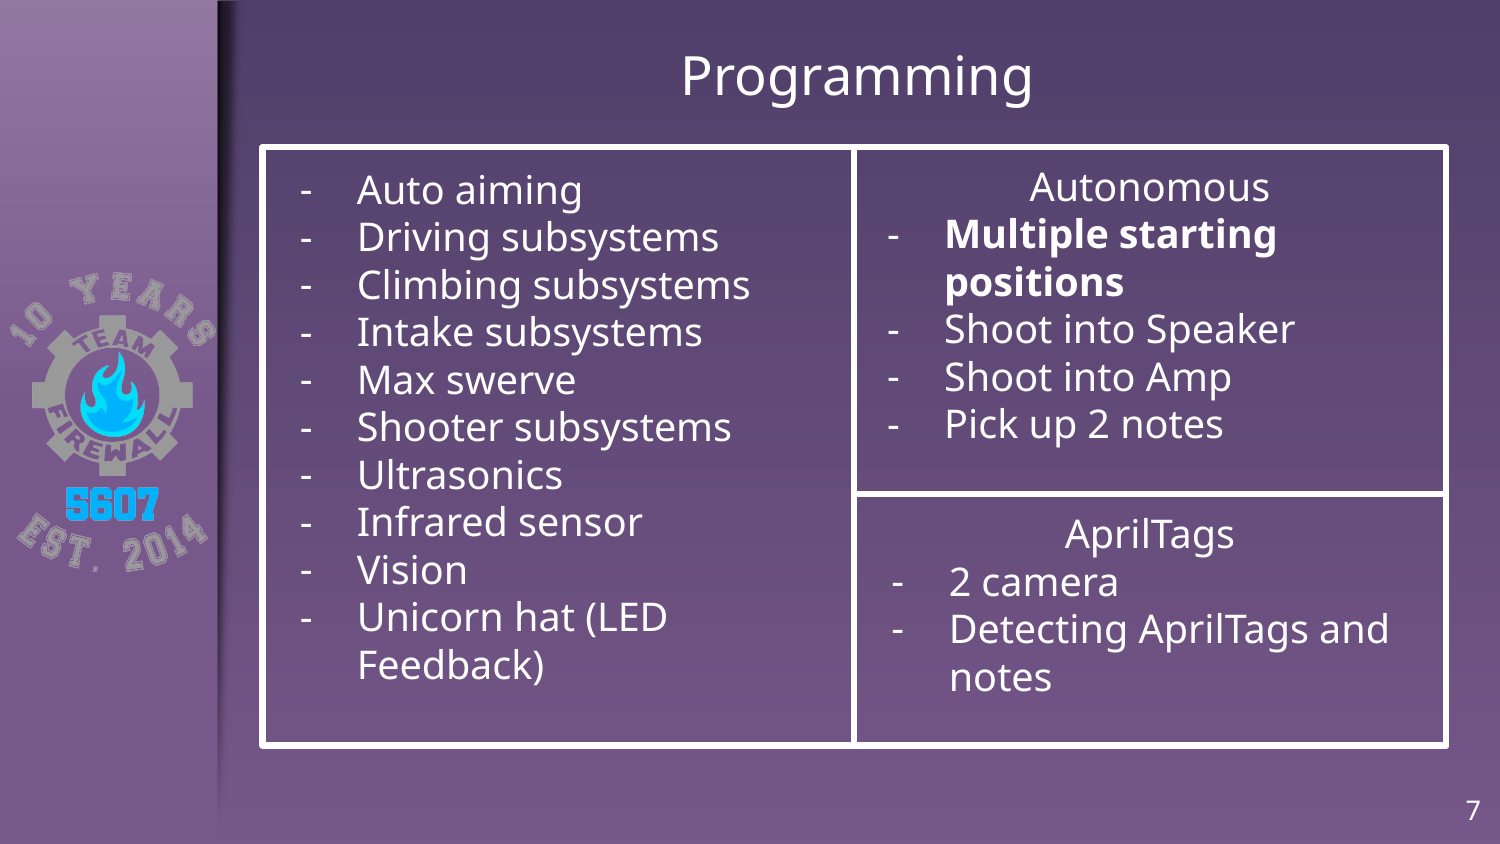

Programming
Autonomous
Multiple starting positions
Shoot into Speaker
Shoot into Amp
Pick up 2 notes
Auto aiming
Driving subsystems
Climbing subsystems
Intake subsystems
Max swerve
Shooter subsystems
Ultrasonics
Infrared sensor
Vision
Unicorn hat (LED Feedback)
AprilTags
2 camera
Detecting AprilTags and notes